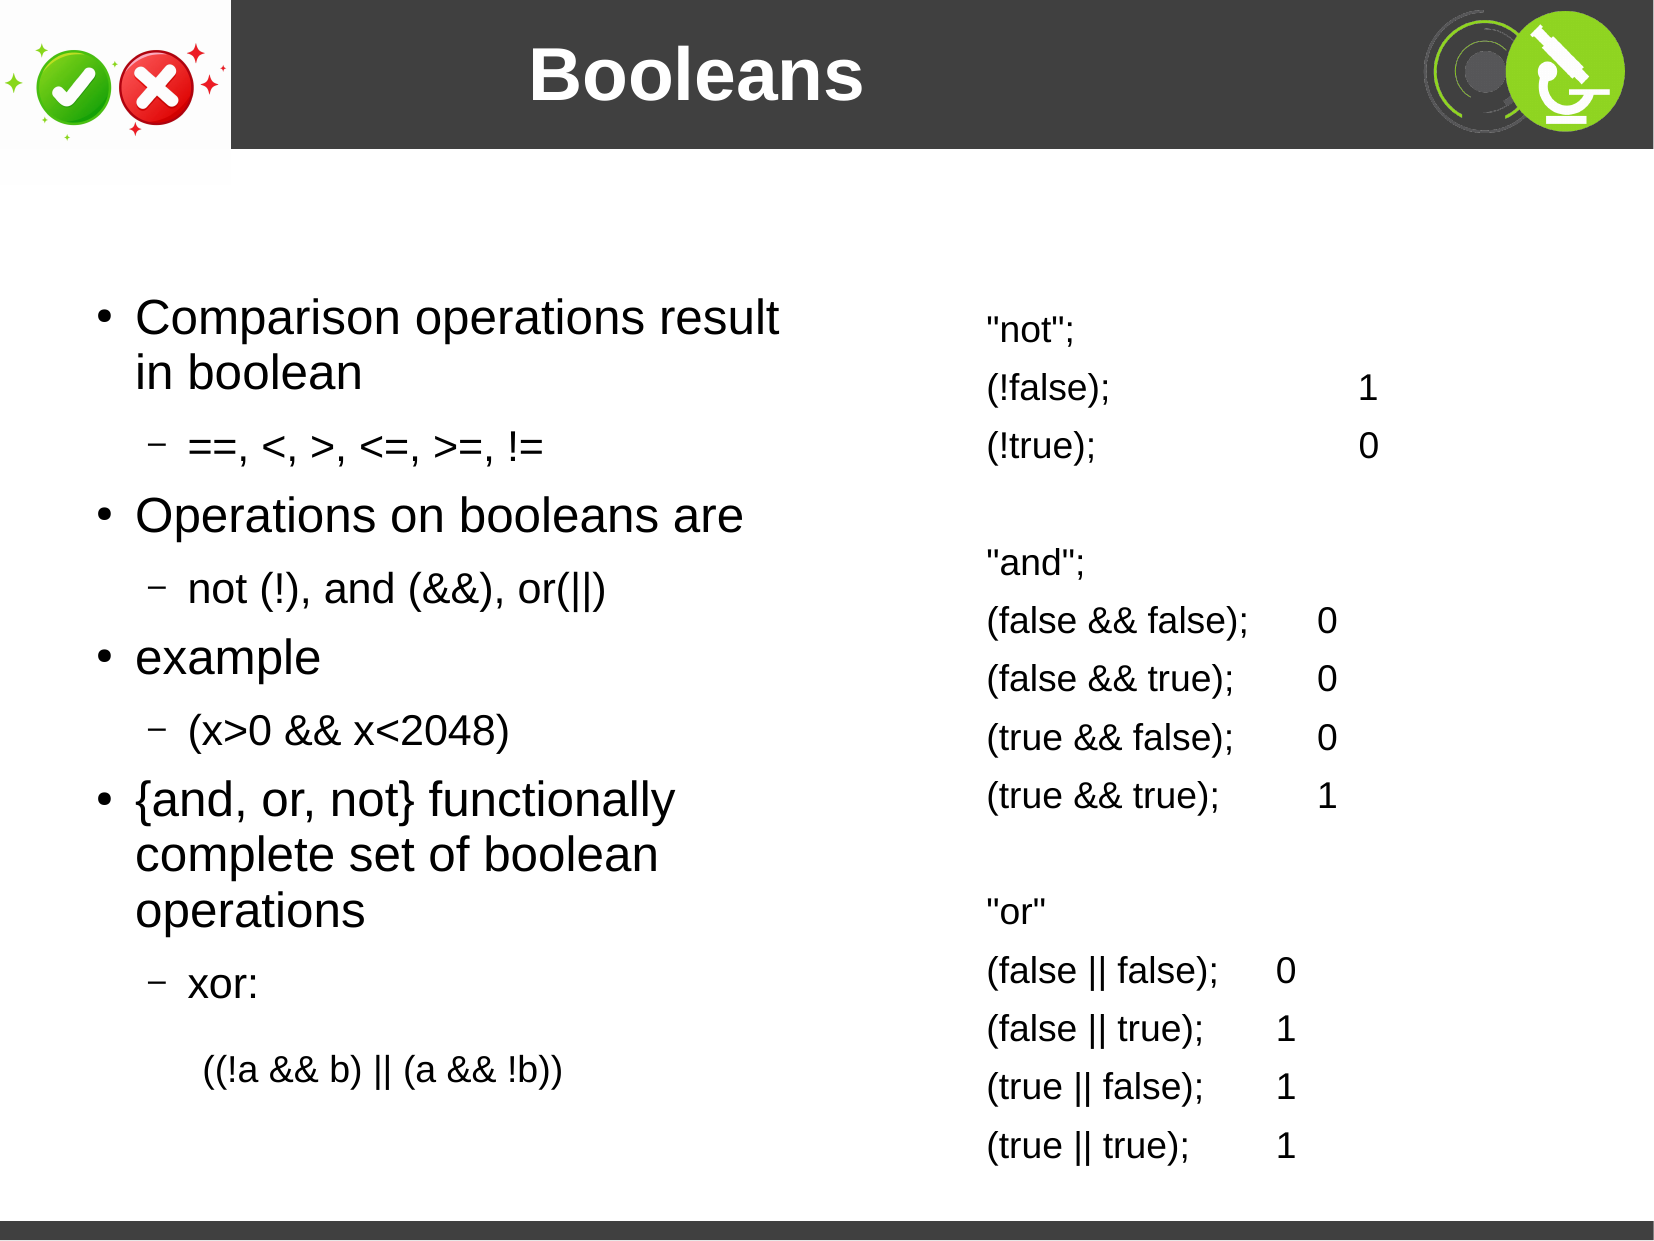

# Booleans
Comparison operations result in boolean
==, <, >, <=, >=, !=
Operations on booleans are
not (!), and (&&), or(||)
example
(x>0 && x<2048)
{and, or, not} functionally complete set of boolean operations
xor:
"not";
(!false);				 1
(!true);							0
"and";
(false && false);		0
(false && true);		0
(true && false);		0
(true && true);			1
"or"
(false || false);		0
(false || true);		1
(true || false);		1
(true || true);			1
((!a && b) || (a && !b))